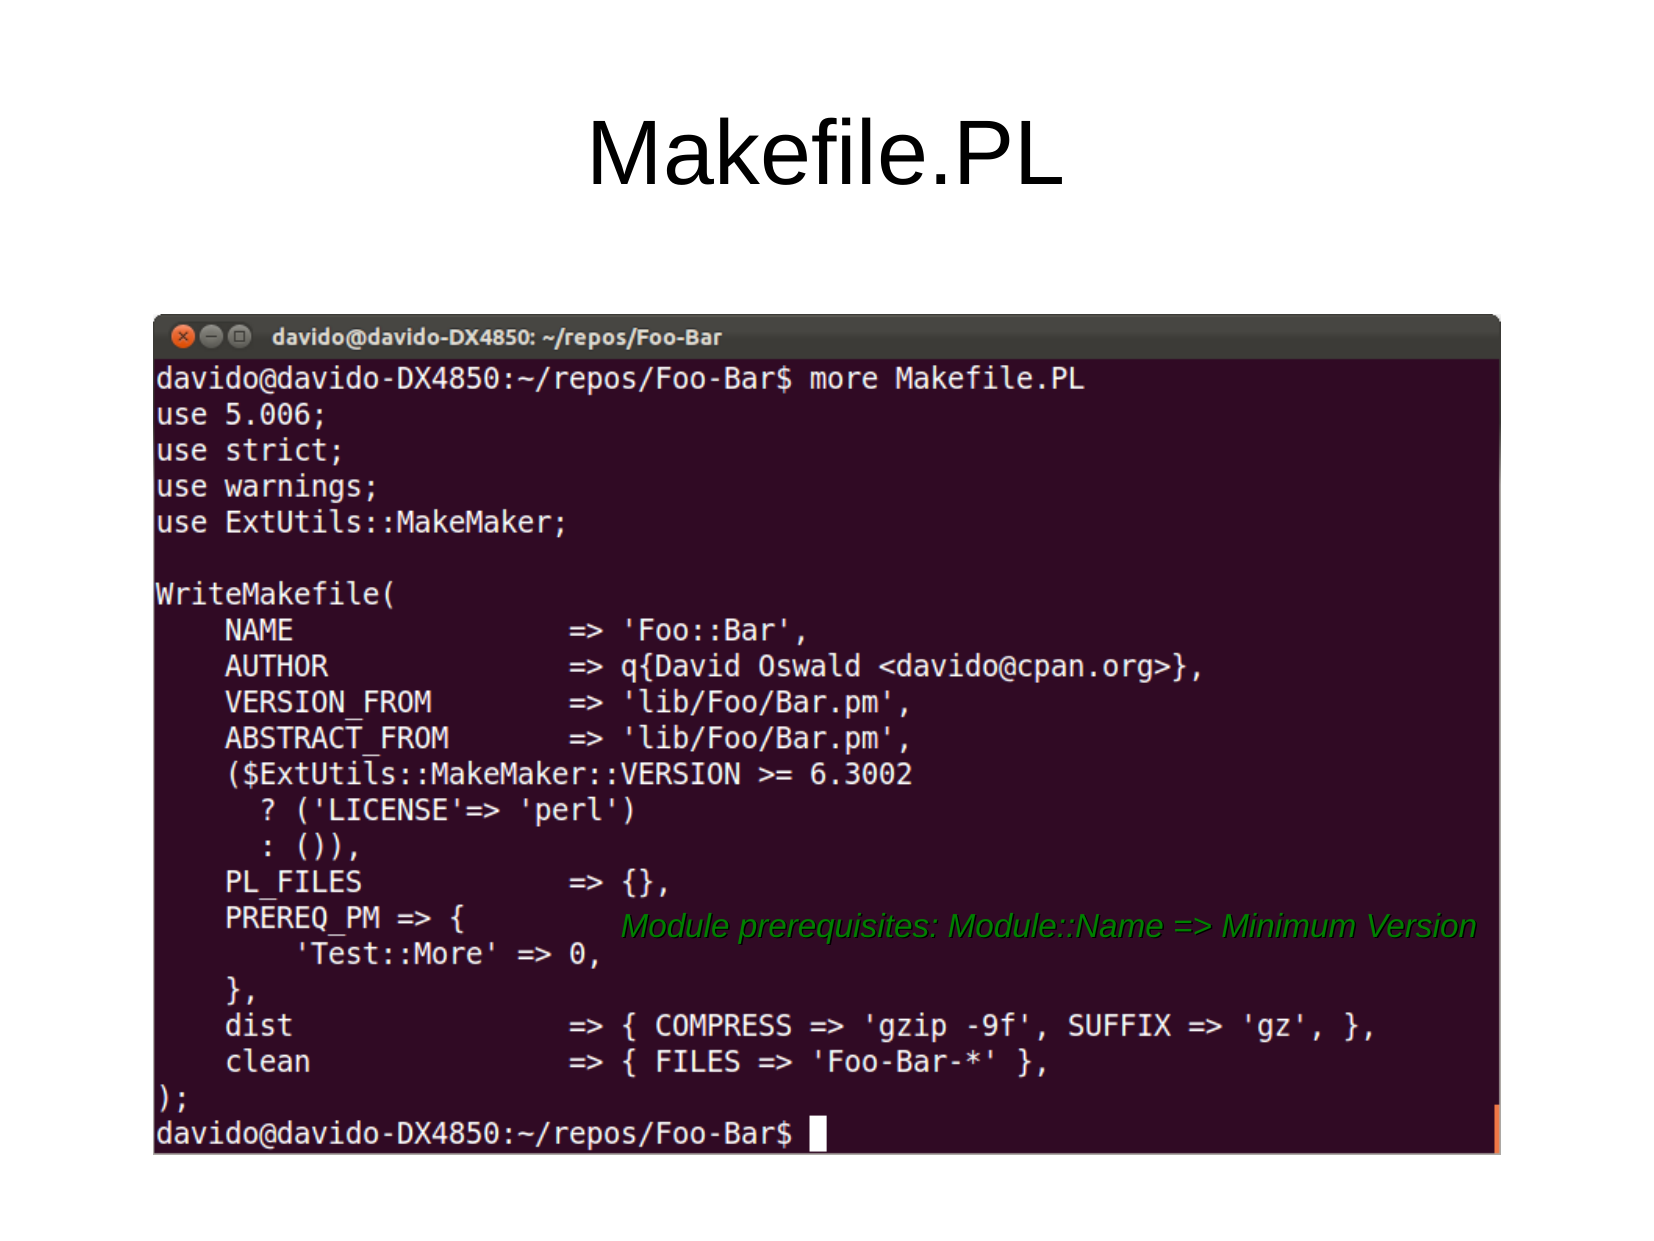

# Makefile.PL
Module prerequisites: Module::Name => Minimum Version